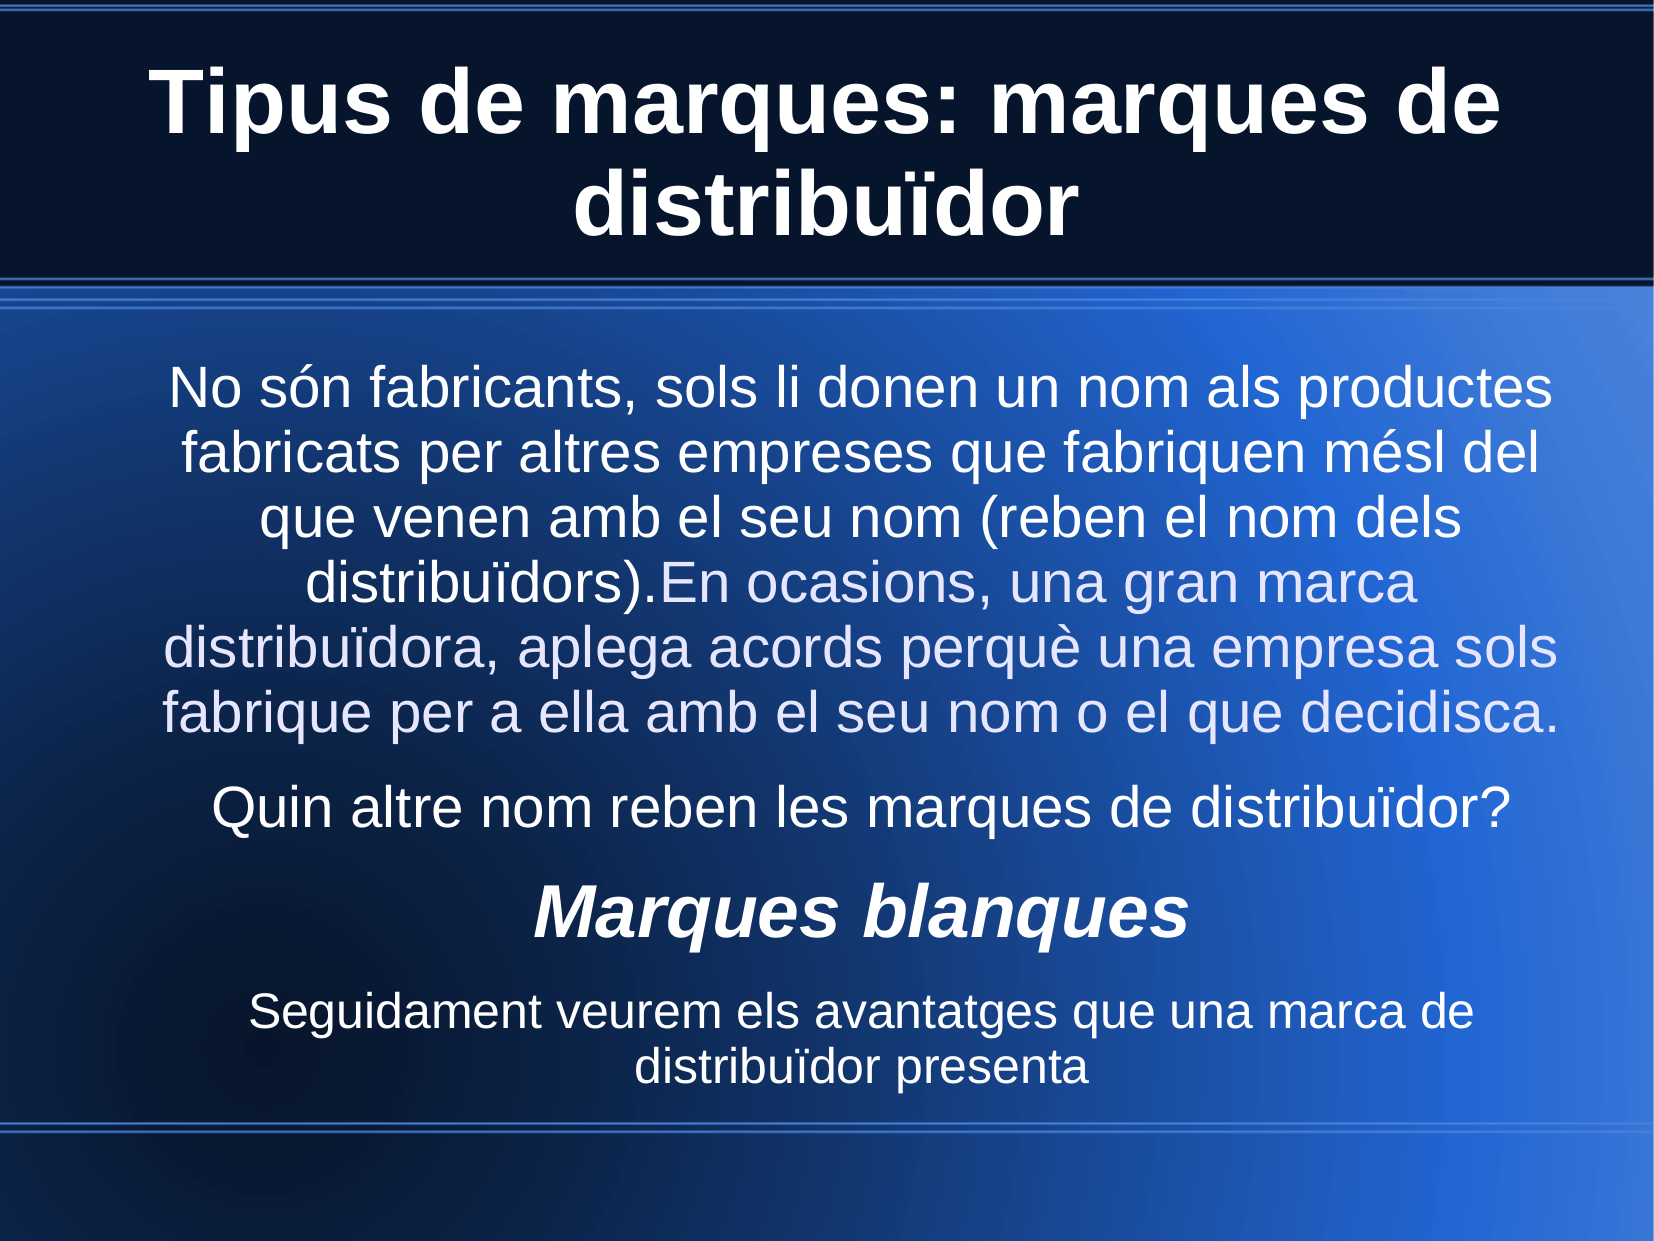

# Tipus de marques: marques de distribuïdor
No són fabricants, sols li donen un nom als productes fabricats per altres empreses que fabriquen mésl del que venen amb el seu nom (reben el nom dels distribuïdors).En ocasions, una gran marca distribuïdora, aplega acords perquè una empresa sols fabrique per a ella amb el seu nom o el que decidisca.
Quin altre nom reben les marques de distribuïdor?
Marques blanques
Seguidament veurem els avantatges que una marca de distribuïdor presenta